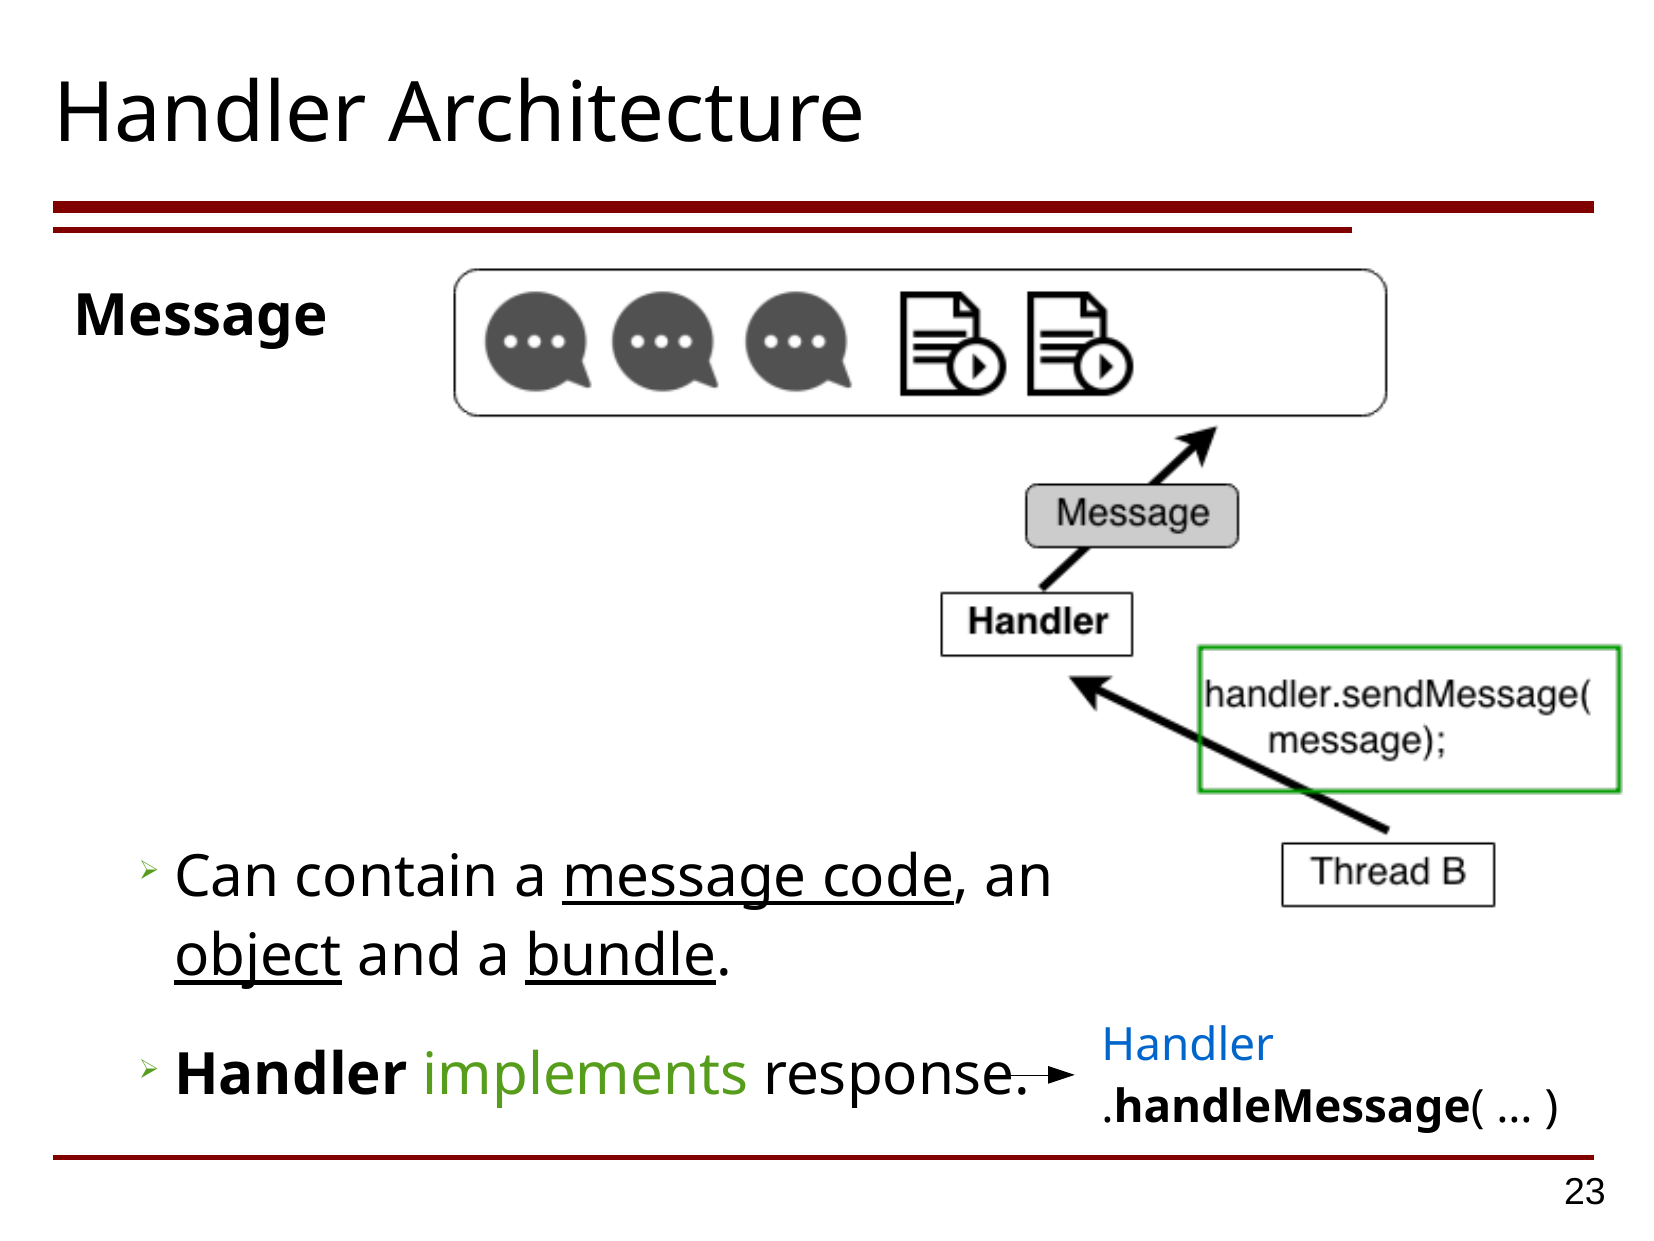

# Handler Architecture
Message
Can contain a message code, an object and a bundle.
Handler implements response.
Handler
.handleMessage( … )